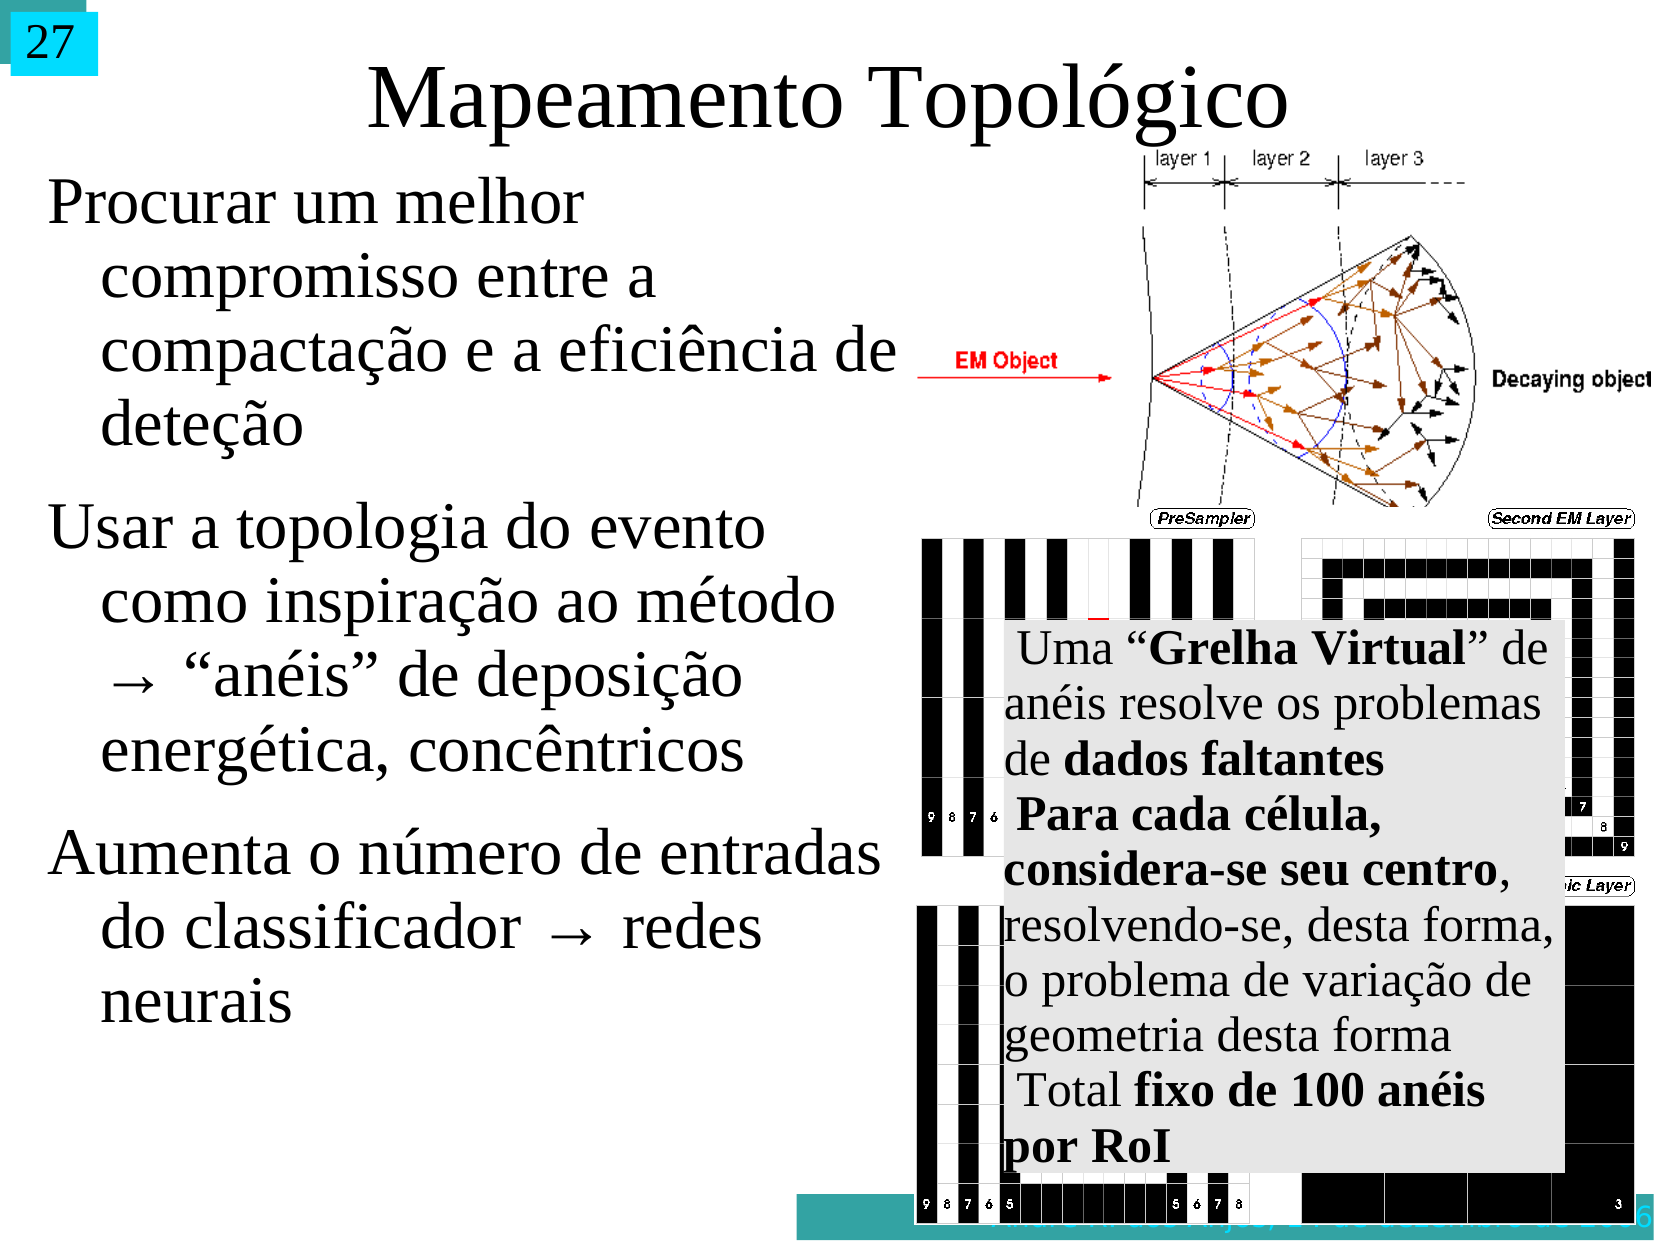

# Mapeamento Topológico
Procurar um melhor compromisso entre a compactação e a eficiência de deteção
Usar a topologia do evento como inspiração ao método → “anéis” de deposição energética, concêntricos
Aumenta o número de entradas do classificador → redes neurais
 Uma “Grelha Virtual” de anéis resolve os problemas de dados faltantes
 Para cada célula, considera-se seu centro, resolvendo-se, desta forma, o problema de variação de geometria desta forma
 Total fixo de 100 anéis por RoI